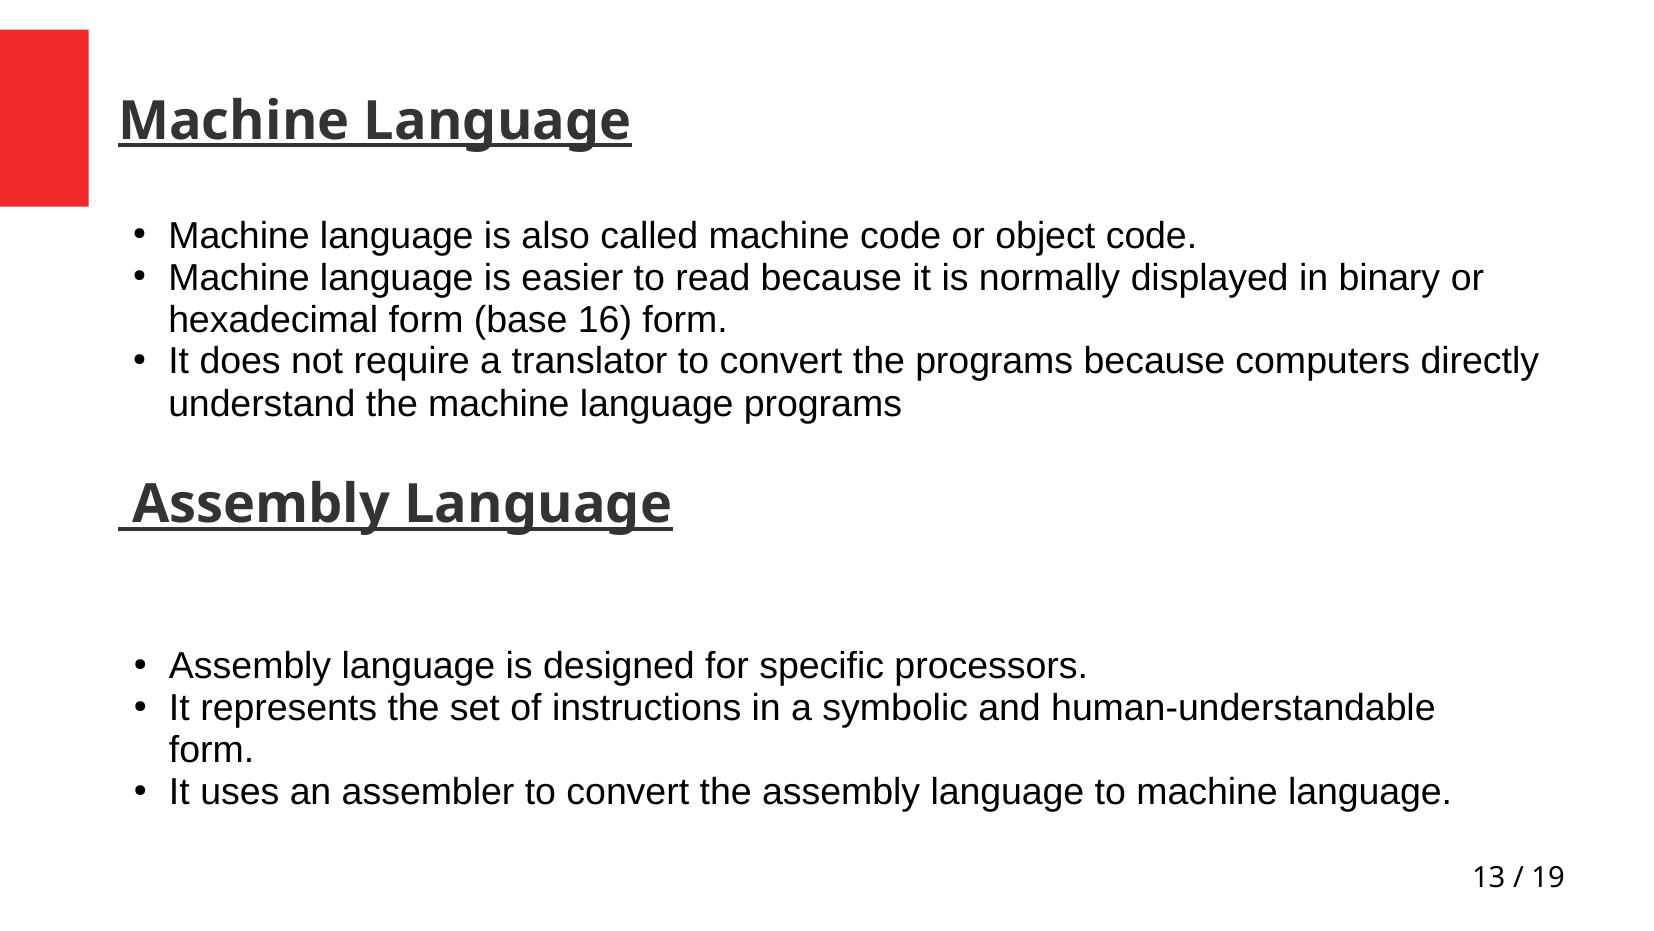

# Machine Language
Machine language is also called machine code or object code.
Machine language is easier to read because it is normally displayed in binary or hexadecimal form (base 16) form.
It does not require a translator to convert the programs because computers directly understand the machine language programs
 Assembly Language
Assembly language is designed for specific processors.
It represents the set of instructions in a symbolic and human-understandable form.
It uses an assembler to convert the assembly language to machine language.
13